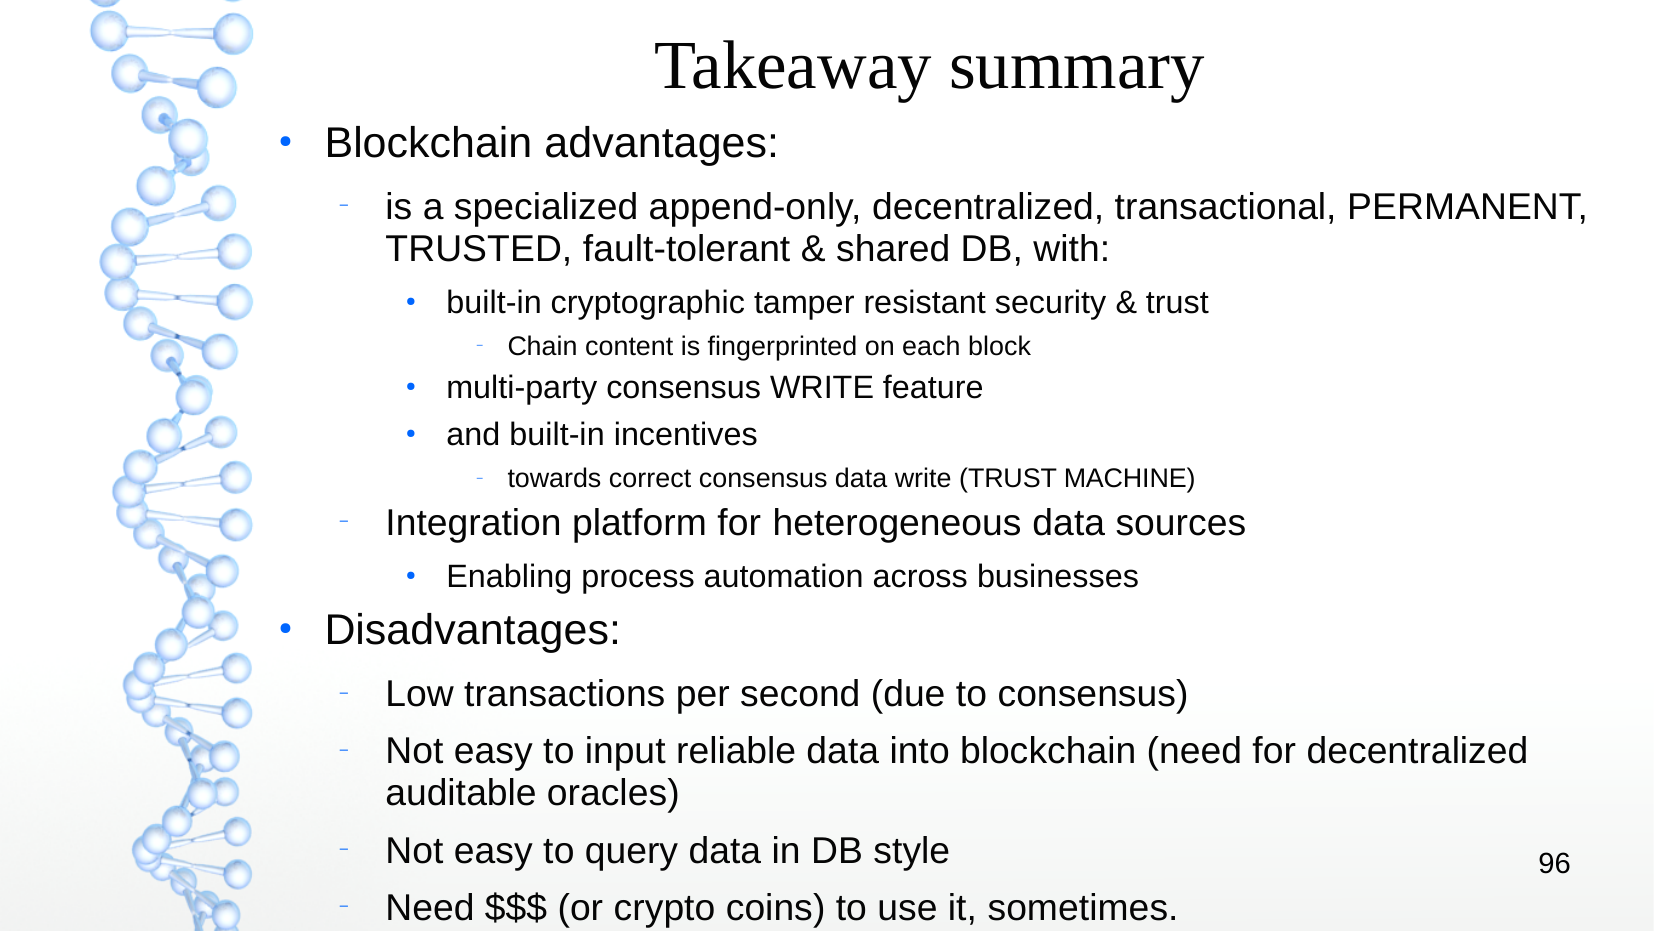

# Takeaway summary
Blockchain advantages:
is a specialized append-only, decentralized, transactional, PERMANENT, TRUSTED, fault-tolerant & shared DB, with:
built-in cryptographic tamper resistant security & trust
Chain content is fingerprinted on each block
multi-party consensus WRITE feature
and built-in incentives
towards correct consensus data write (TRUST MACHINE)
Integration platform for heterogeneous data sources
Enabling process automation across businesses
Disadvantages:
Low transactions per second (due to consensus)
Not easy to input reliable data into blockchain (need for decentralized auditable oracles)
Not easy to query data in DB style
Need $$$ (or crypto coins) to use it, sometimes.
96